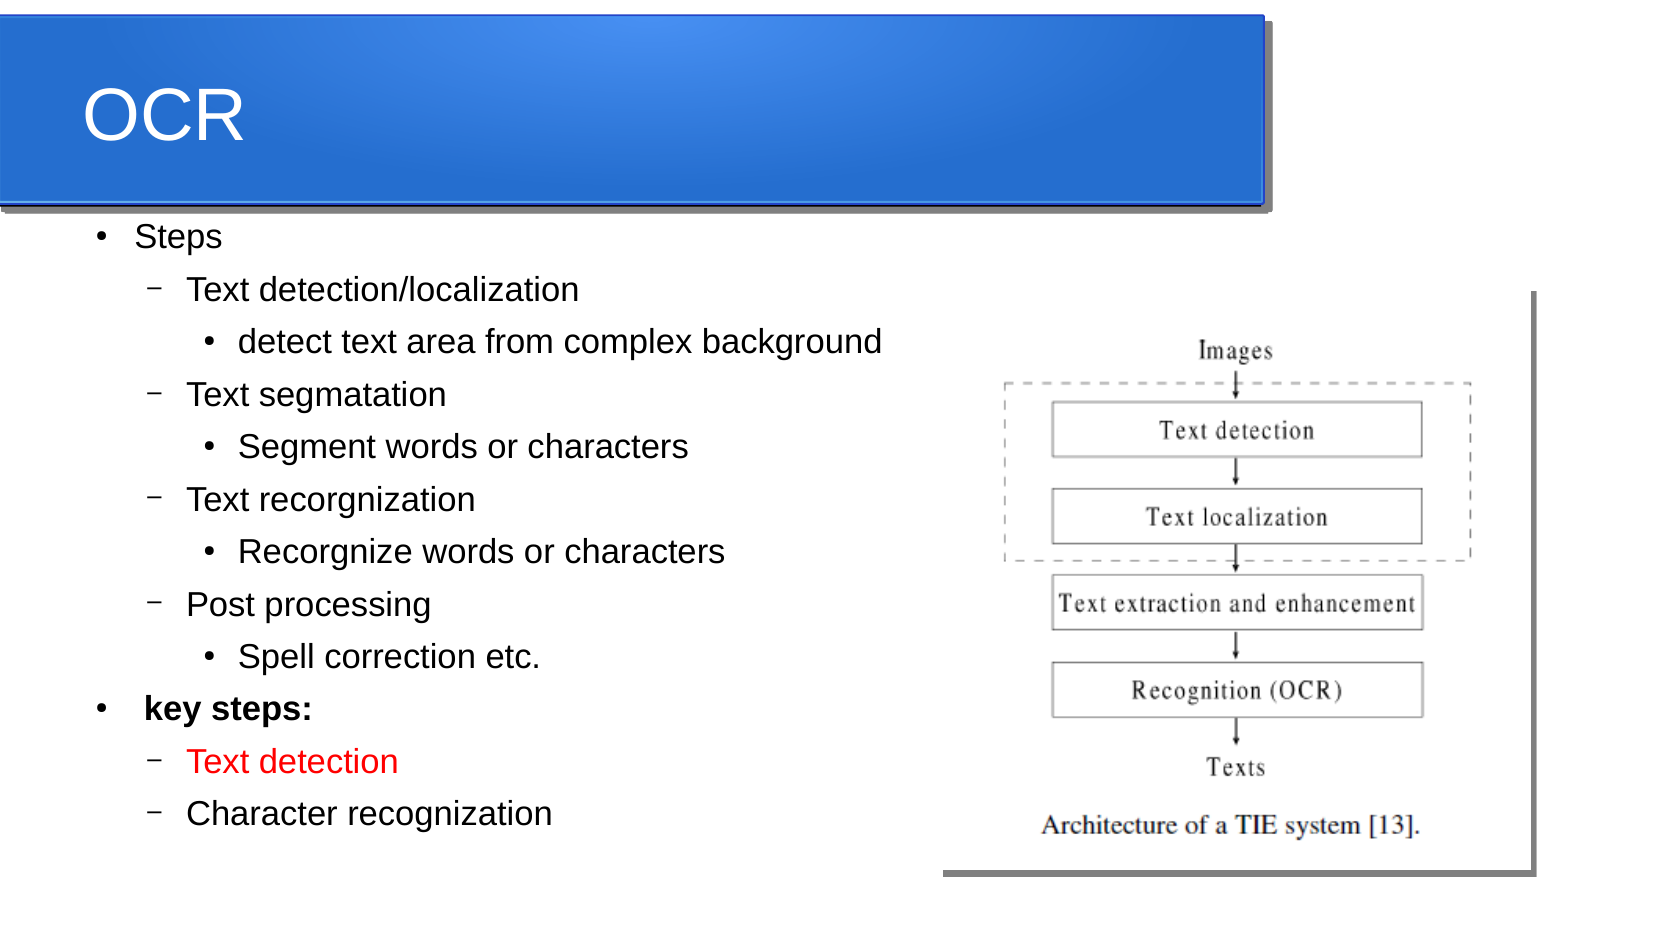

# OCR
Steps
Text detection/localization
detect text area from complex background
Text segmatation
Segment words or characters
Text recorgnization
Recorgnize words or characters
Post processing
Spell correction etc.
 key steps:
Text detection
Character recognization